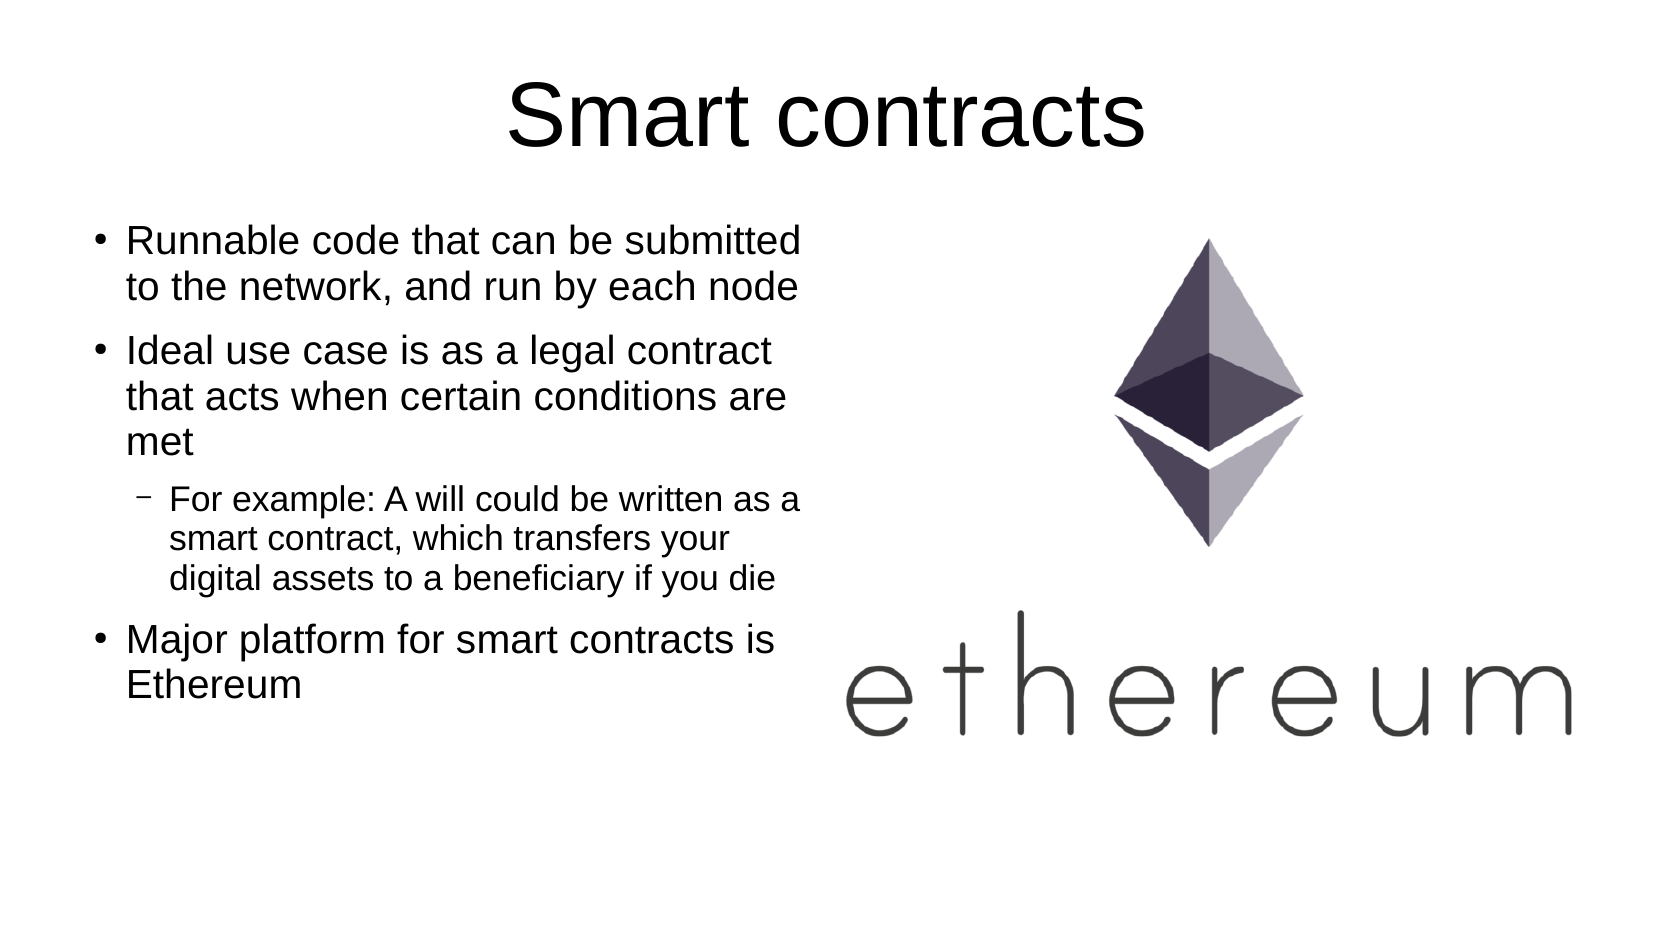

# Smart contracts
Runnable code that can be submitted to the network, and run by each node
Ideal use case is as a legal contract that acts when certain conditions are met
For example: A will could be written as a smart contract, which transfers your digital assets to a beneficiary if you die
Major platform for smart contracts is Ethereum